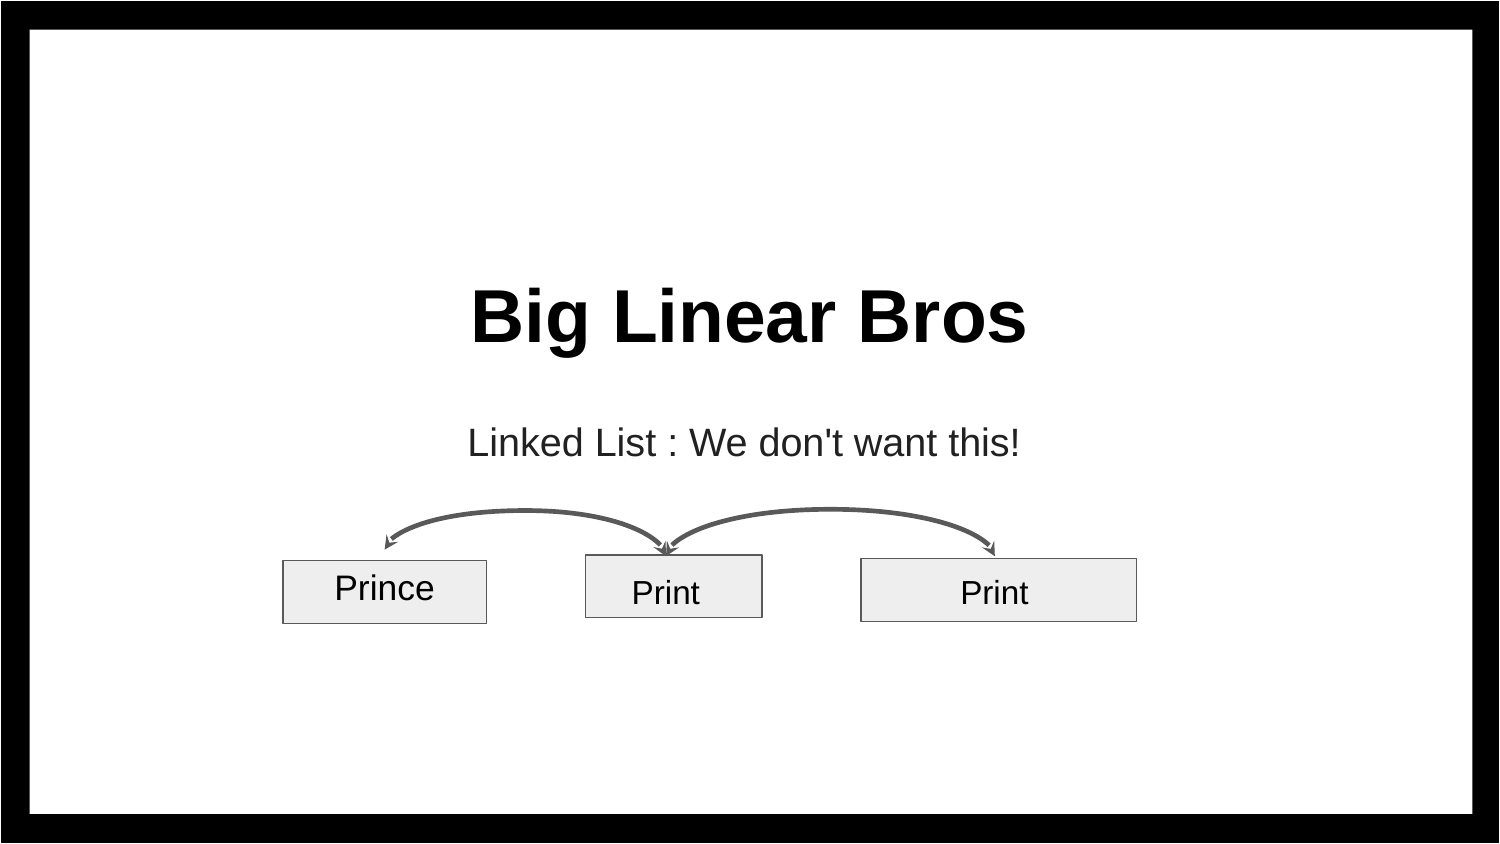

# Big Linear Bros
Linked List : We don't want this!
Prince
Print
Print